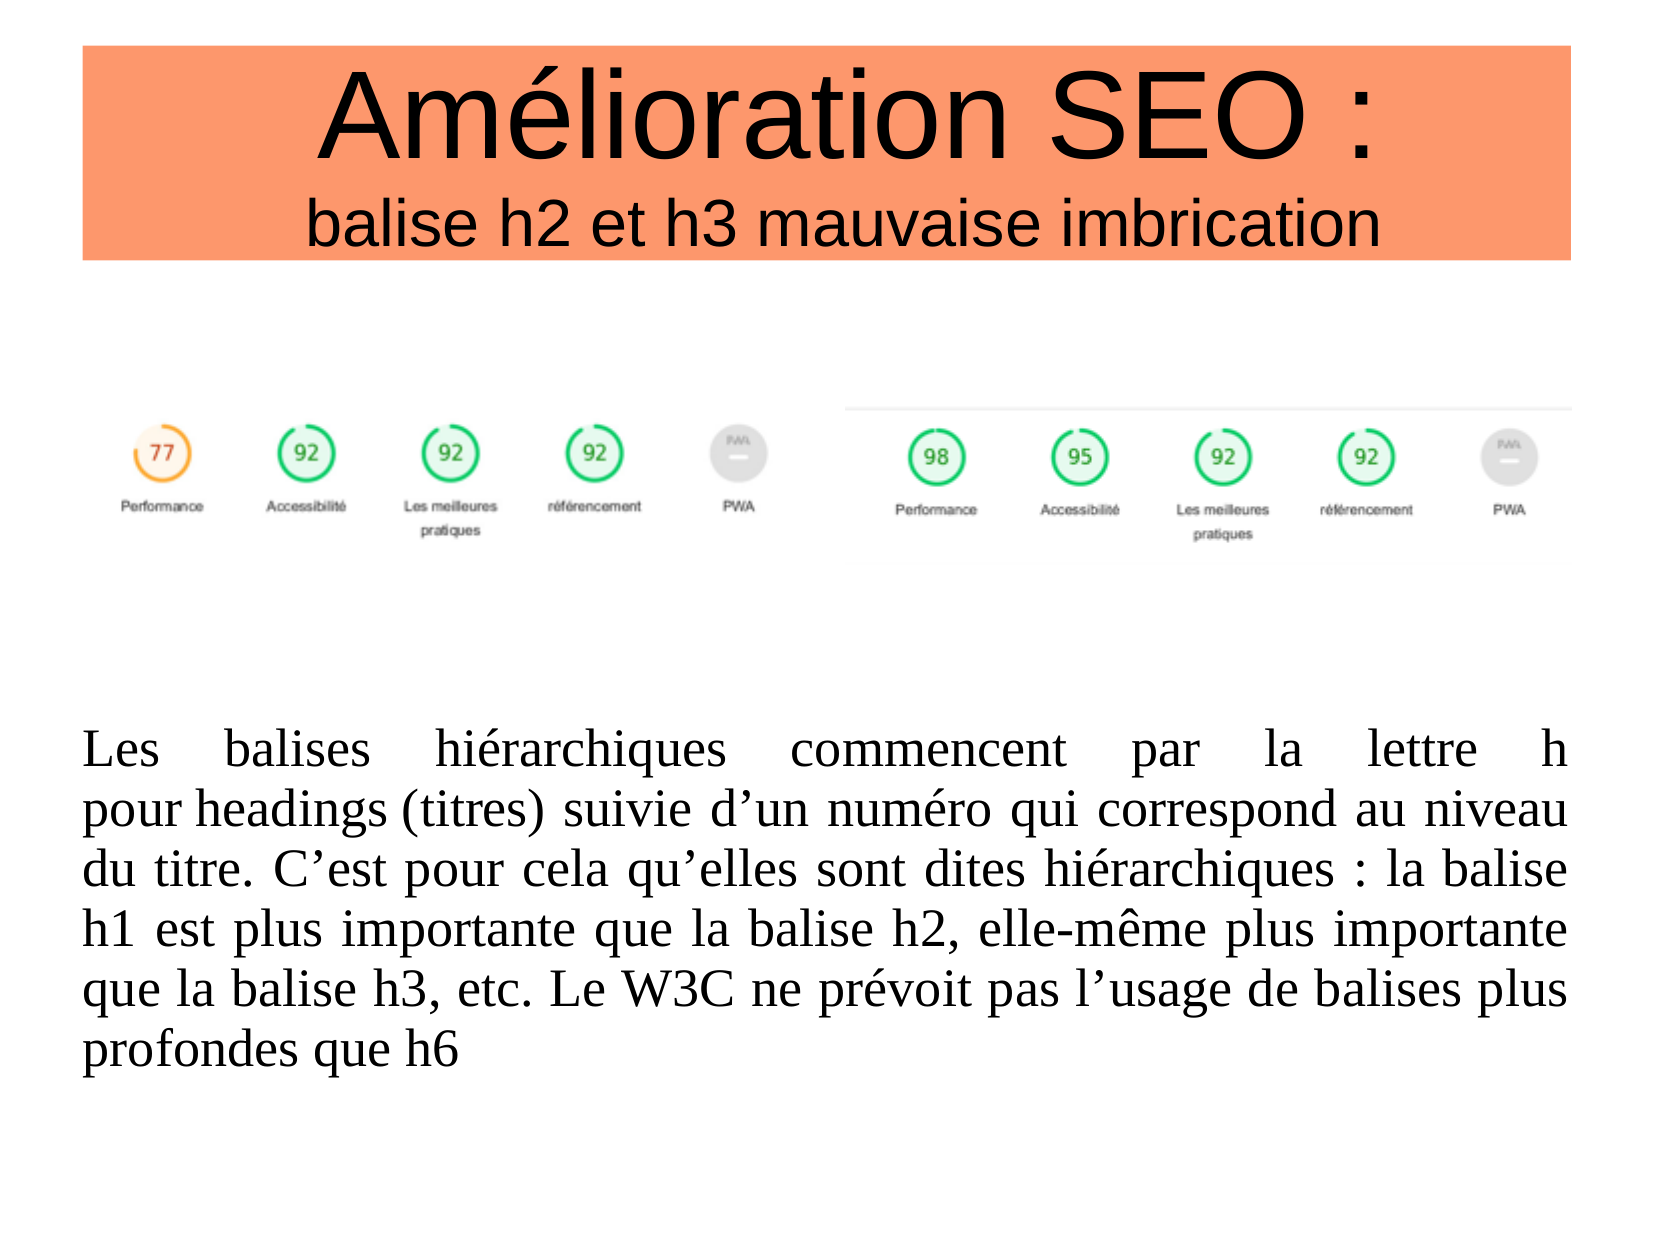

# Amélioration SEO : balise h2 et h3 mauvaise imbrication
Les balises hiérarchiques commencent par la lettre h pour headings (titres) suivie d’un numéro qui correspond au niveau du titre. C’est pour cela qu’elles sont dites hiérarchiques : la balise h1 est plus importante que la balise h2, elle-même plus importante que la balise h3, etc. Le W3C ne prévoit pas l’usage de balises plus profondes que h6